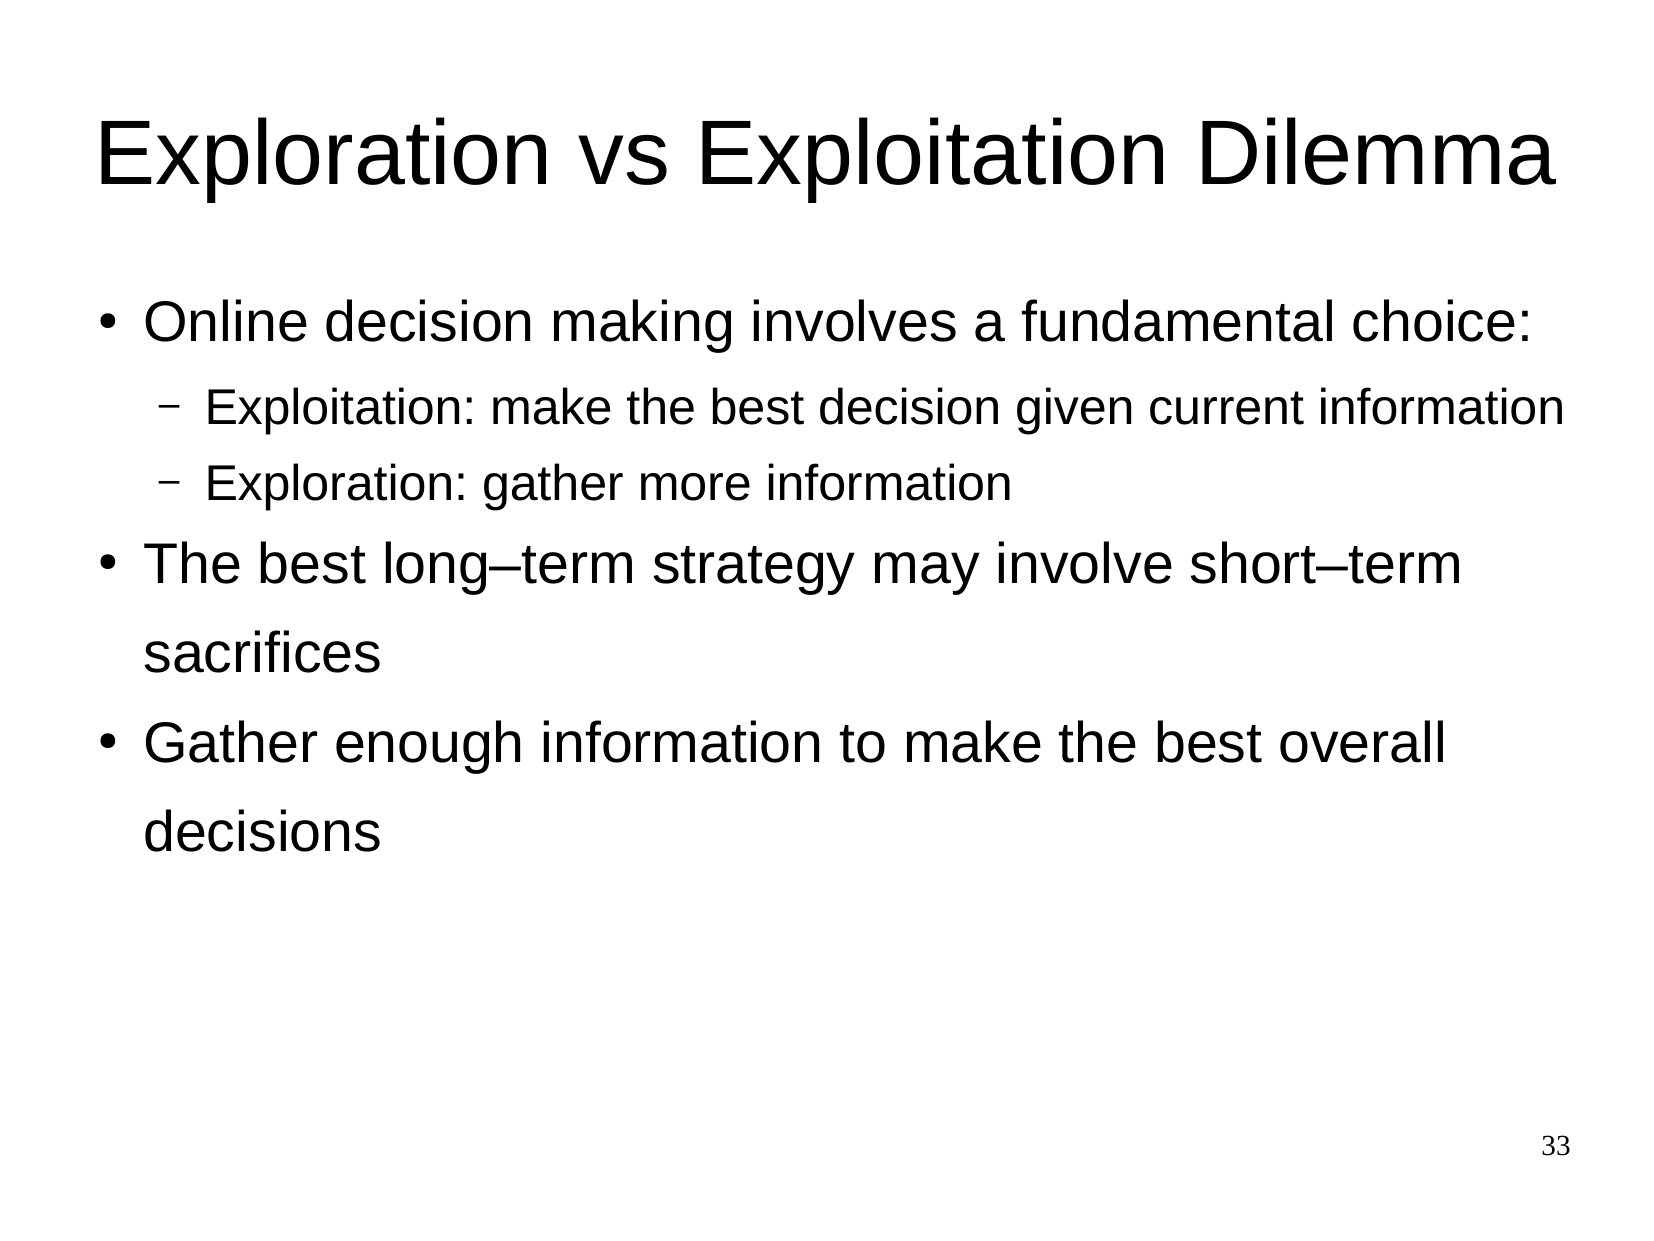

# Exploration vs Exploitation Dilemma
Online decision making involves a fundamental choice:
Exploitation: make the best decision given current information
Exploration: gather more information
The best long–term strategy may involve short–term
sacrifices
Gather enough information to make the best overall
decisions
33